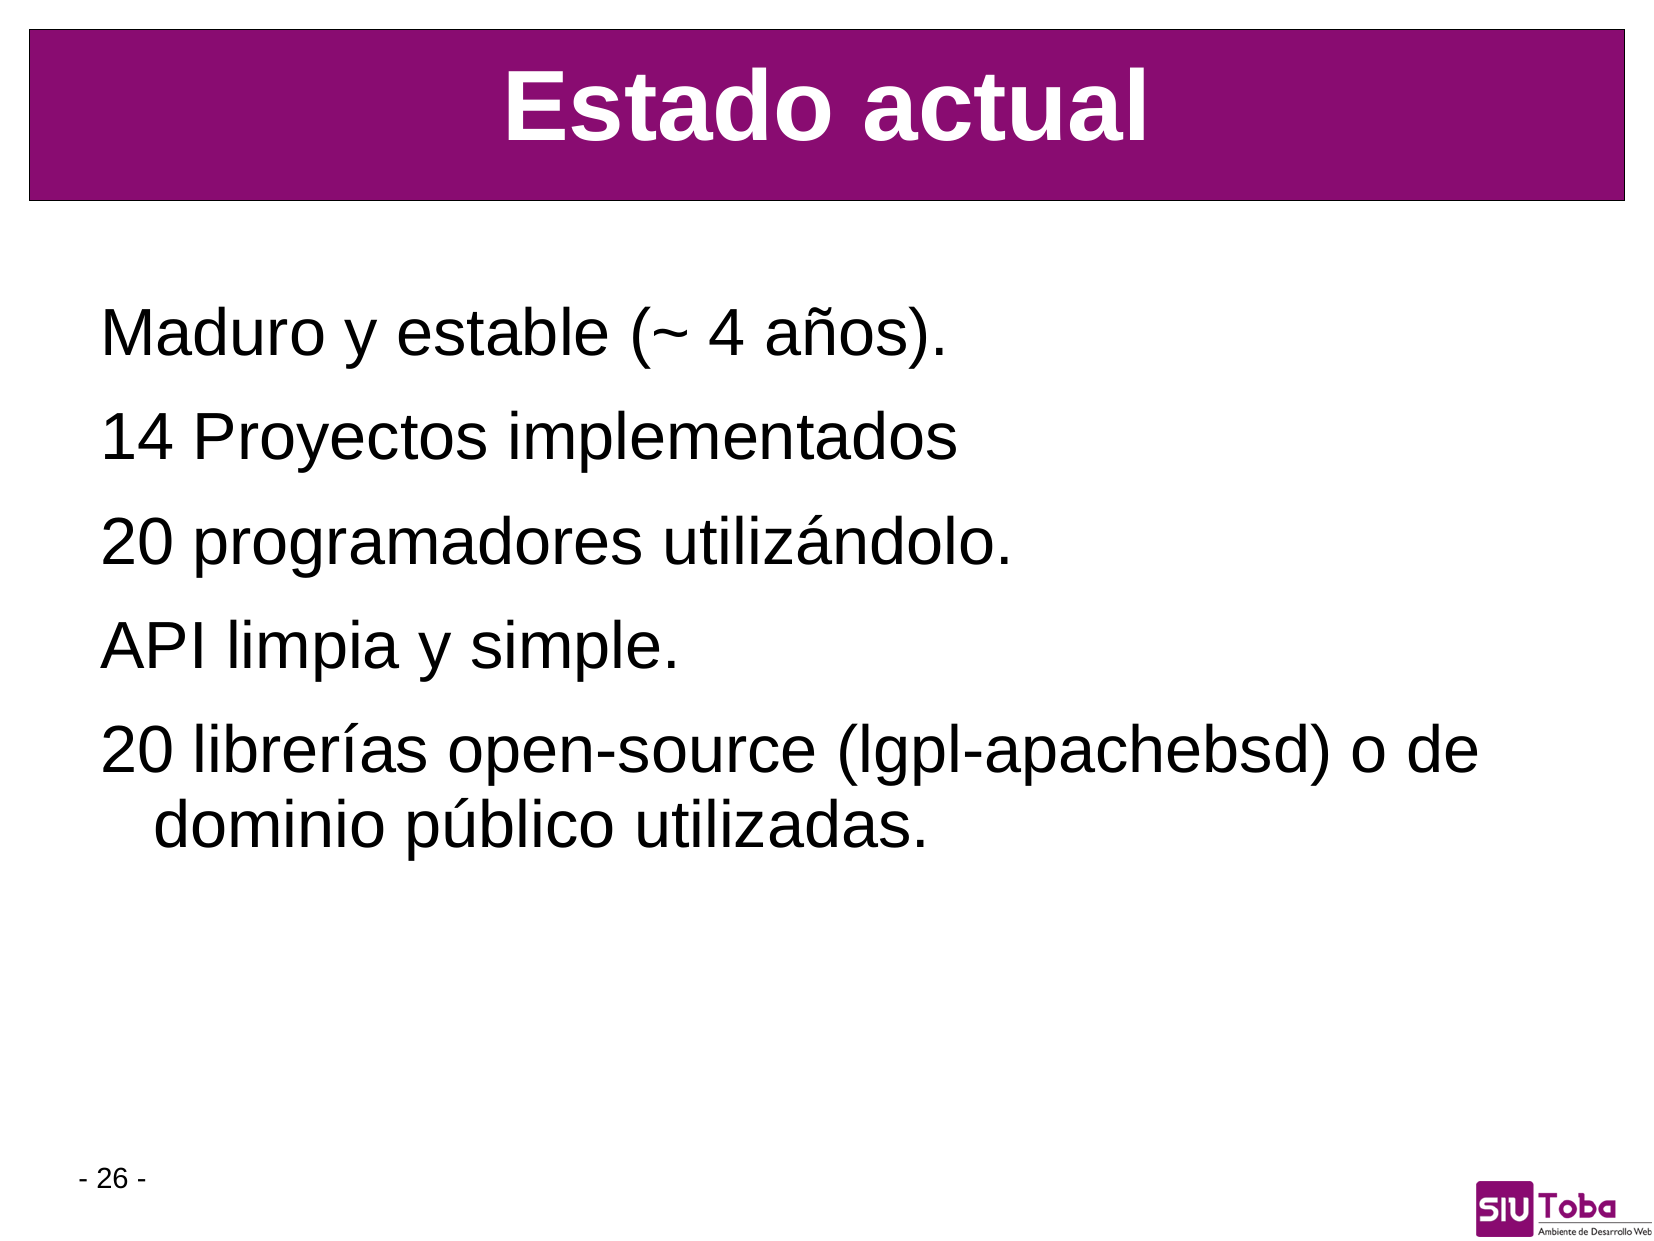

# Estado actual
Maduro y estable (~ 4 años).
14 Proyectos implementados
20 programadores utilizándolo.
API limpia y simple.
20 librerías open-source (lgpl-apachebsd) o de dominio público utilizadas.
26